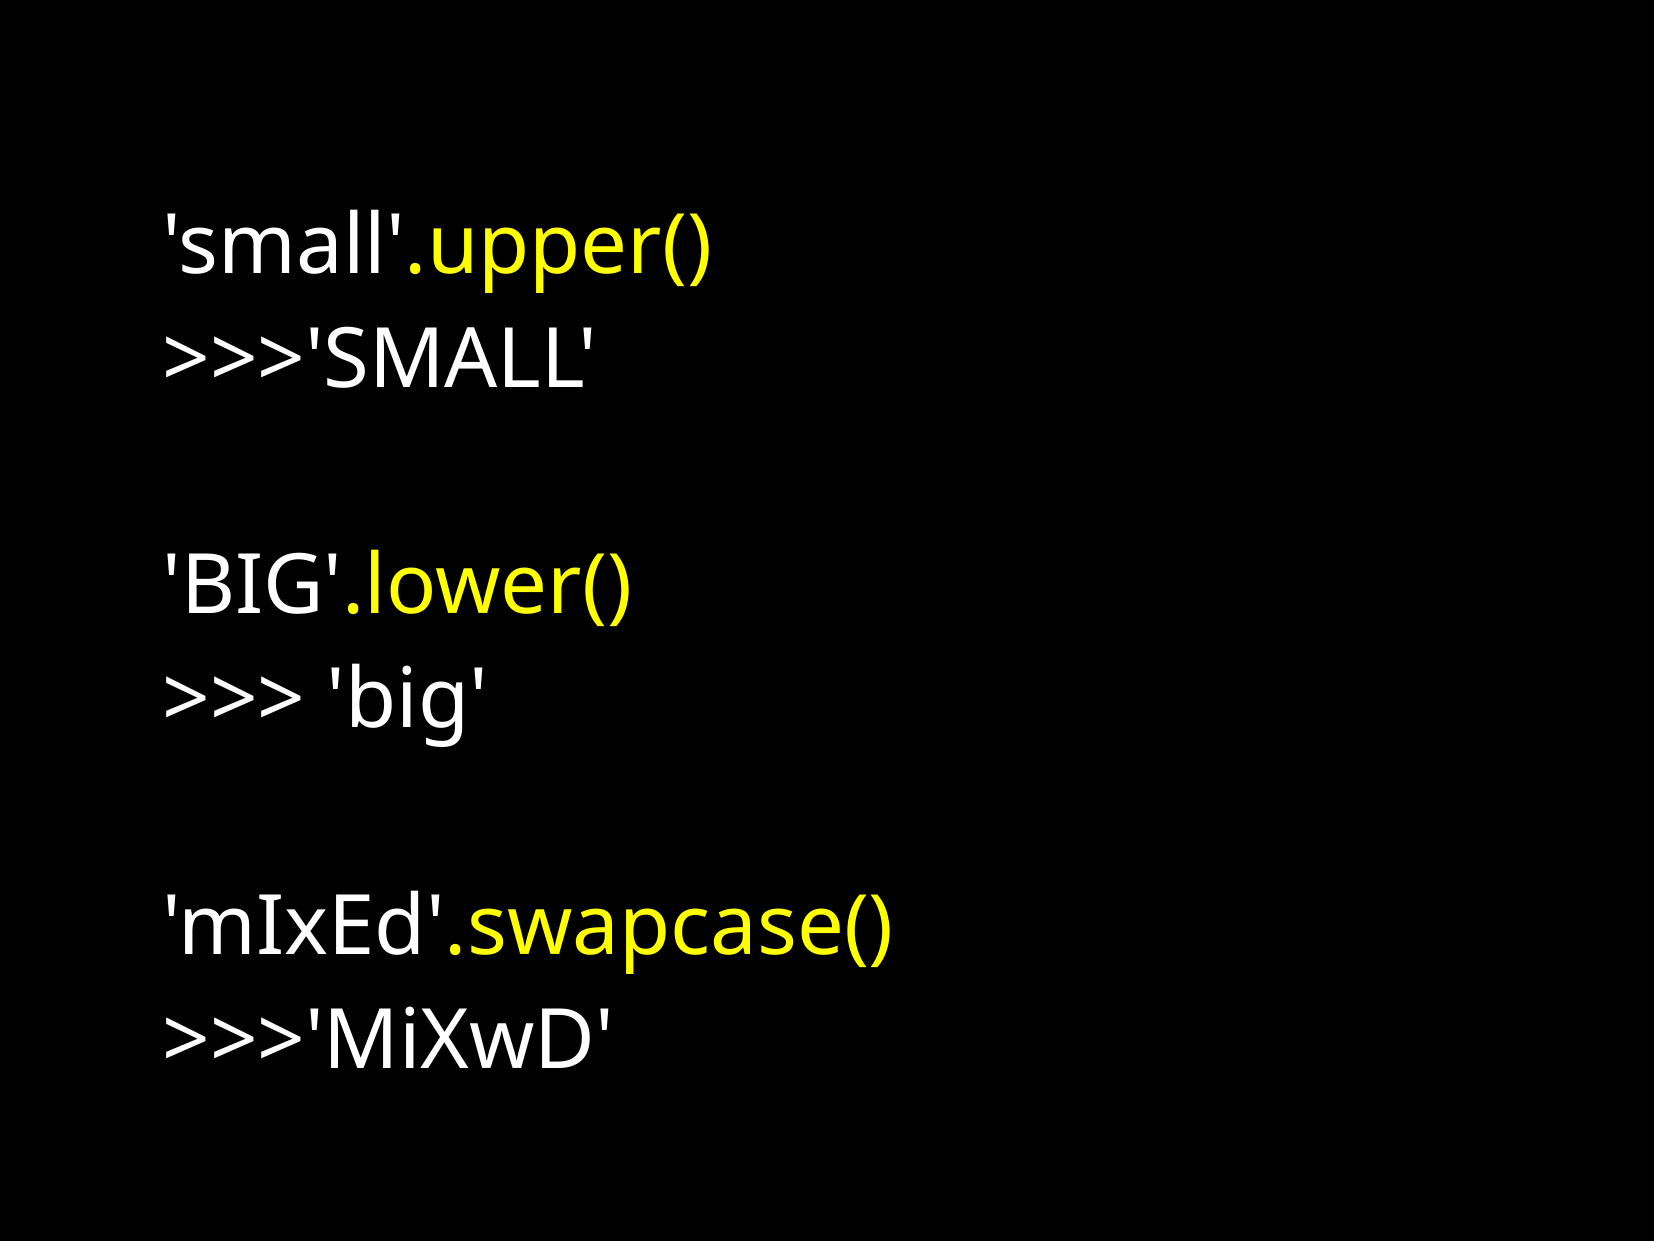

'small'.upper()
>>>'SMALL'
'BIG'.lower()
>>> 'big'
'mIxEd'.swapcase()
>>>'MiXwD'